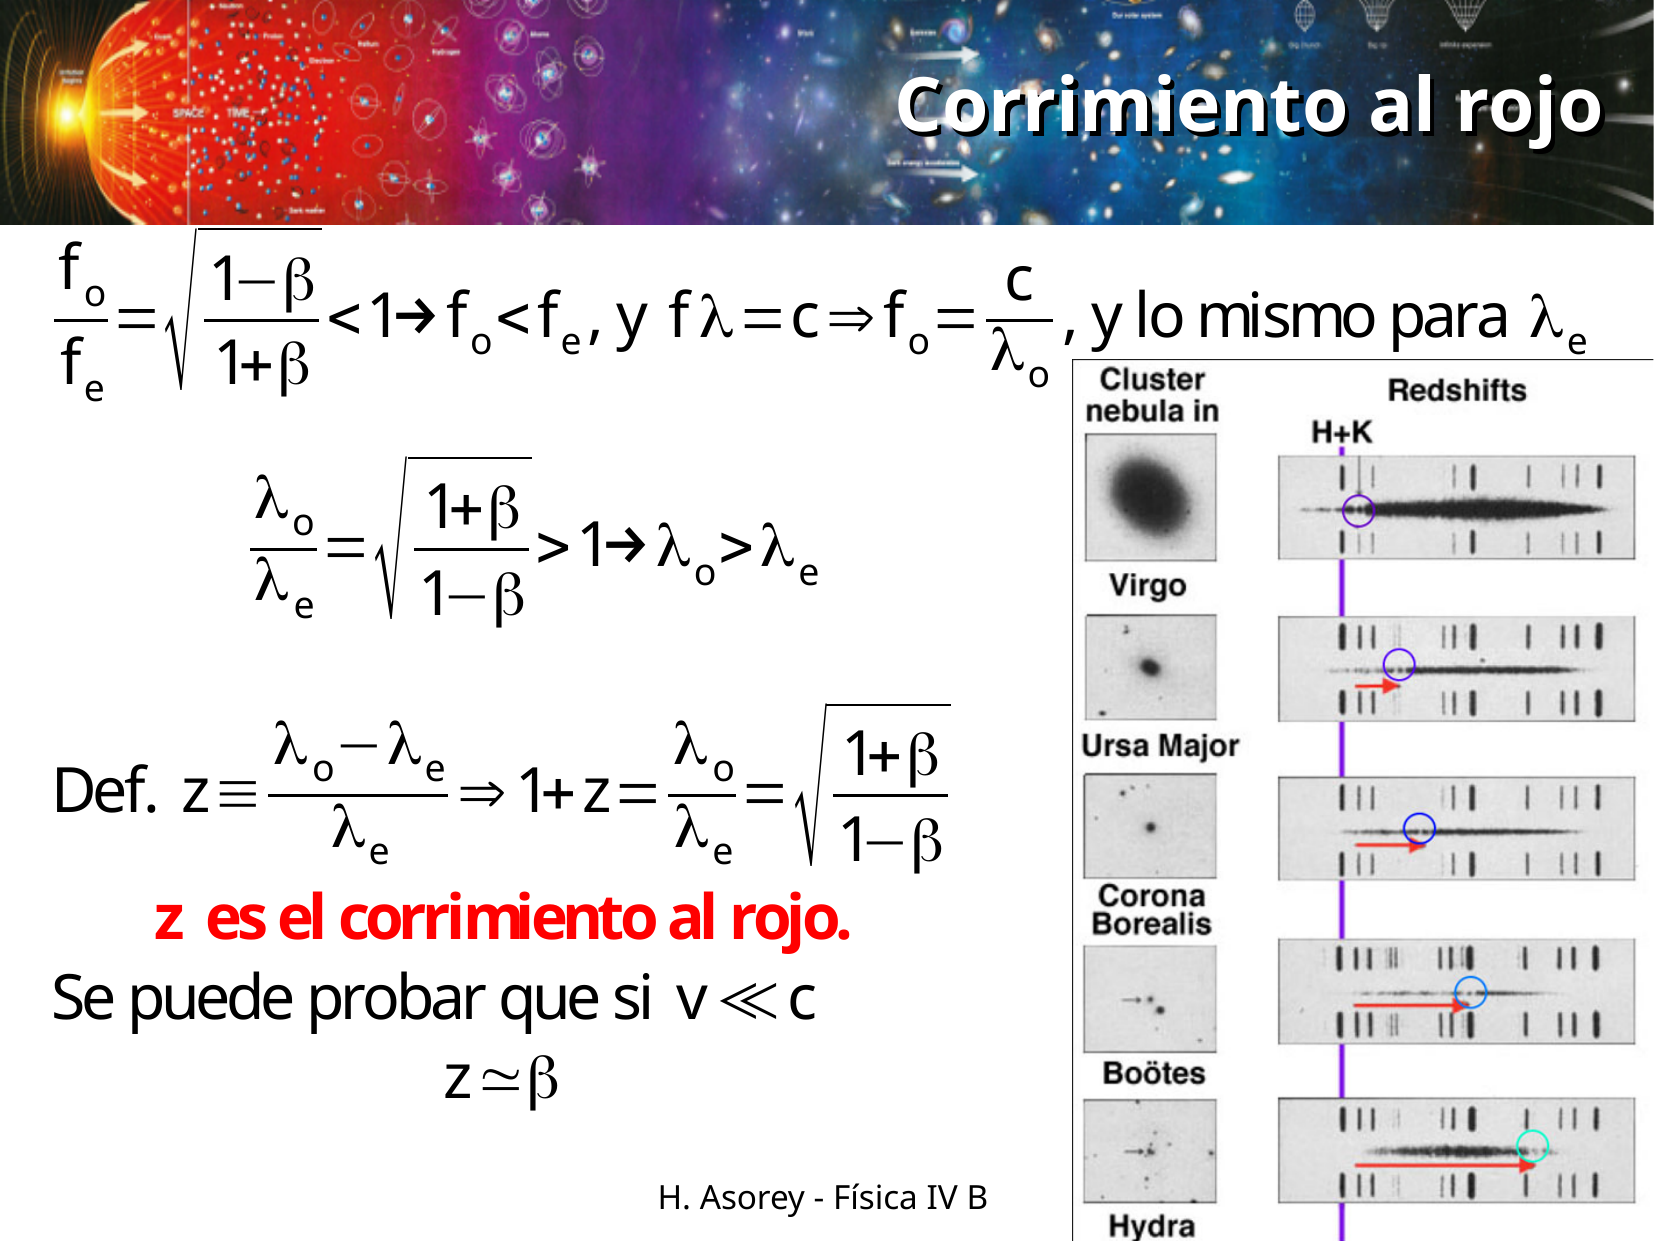

# Corrimiento al rojo
H. Asorey - Física IV B
15